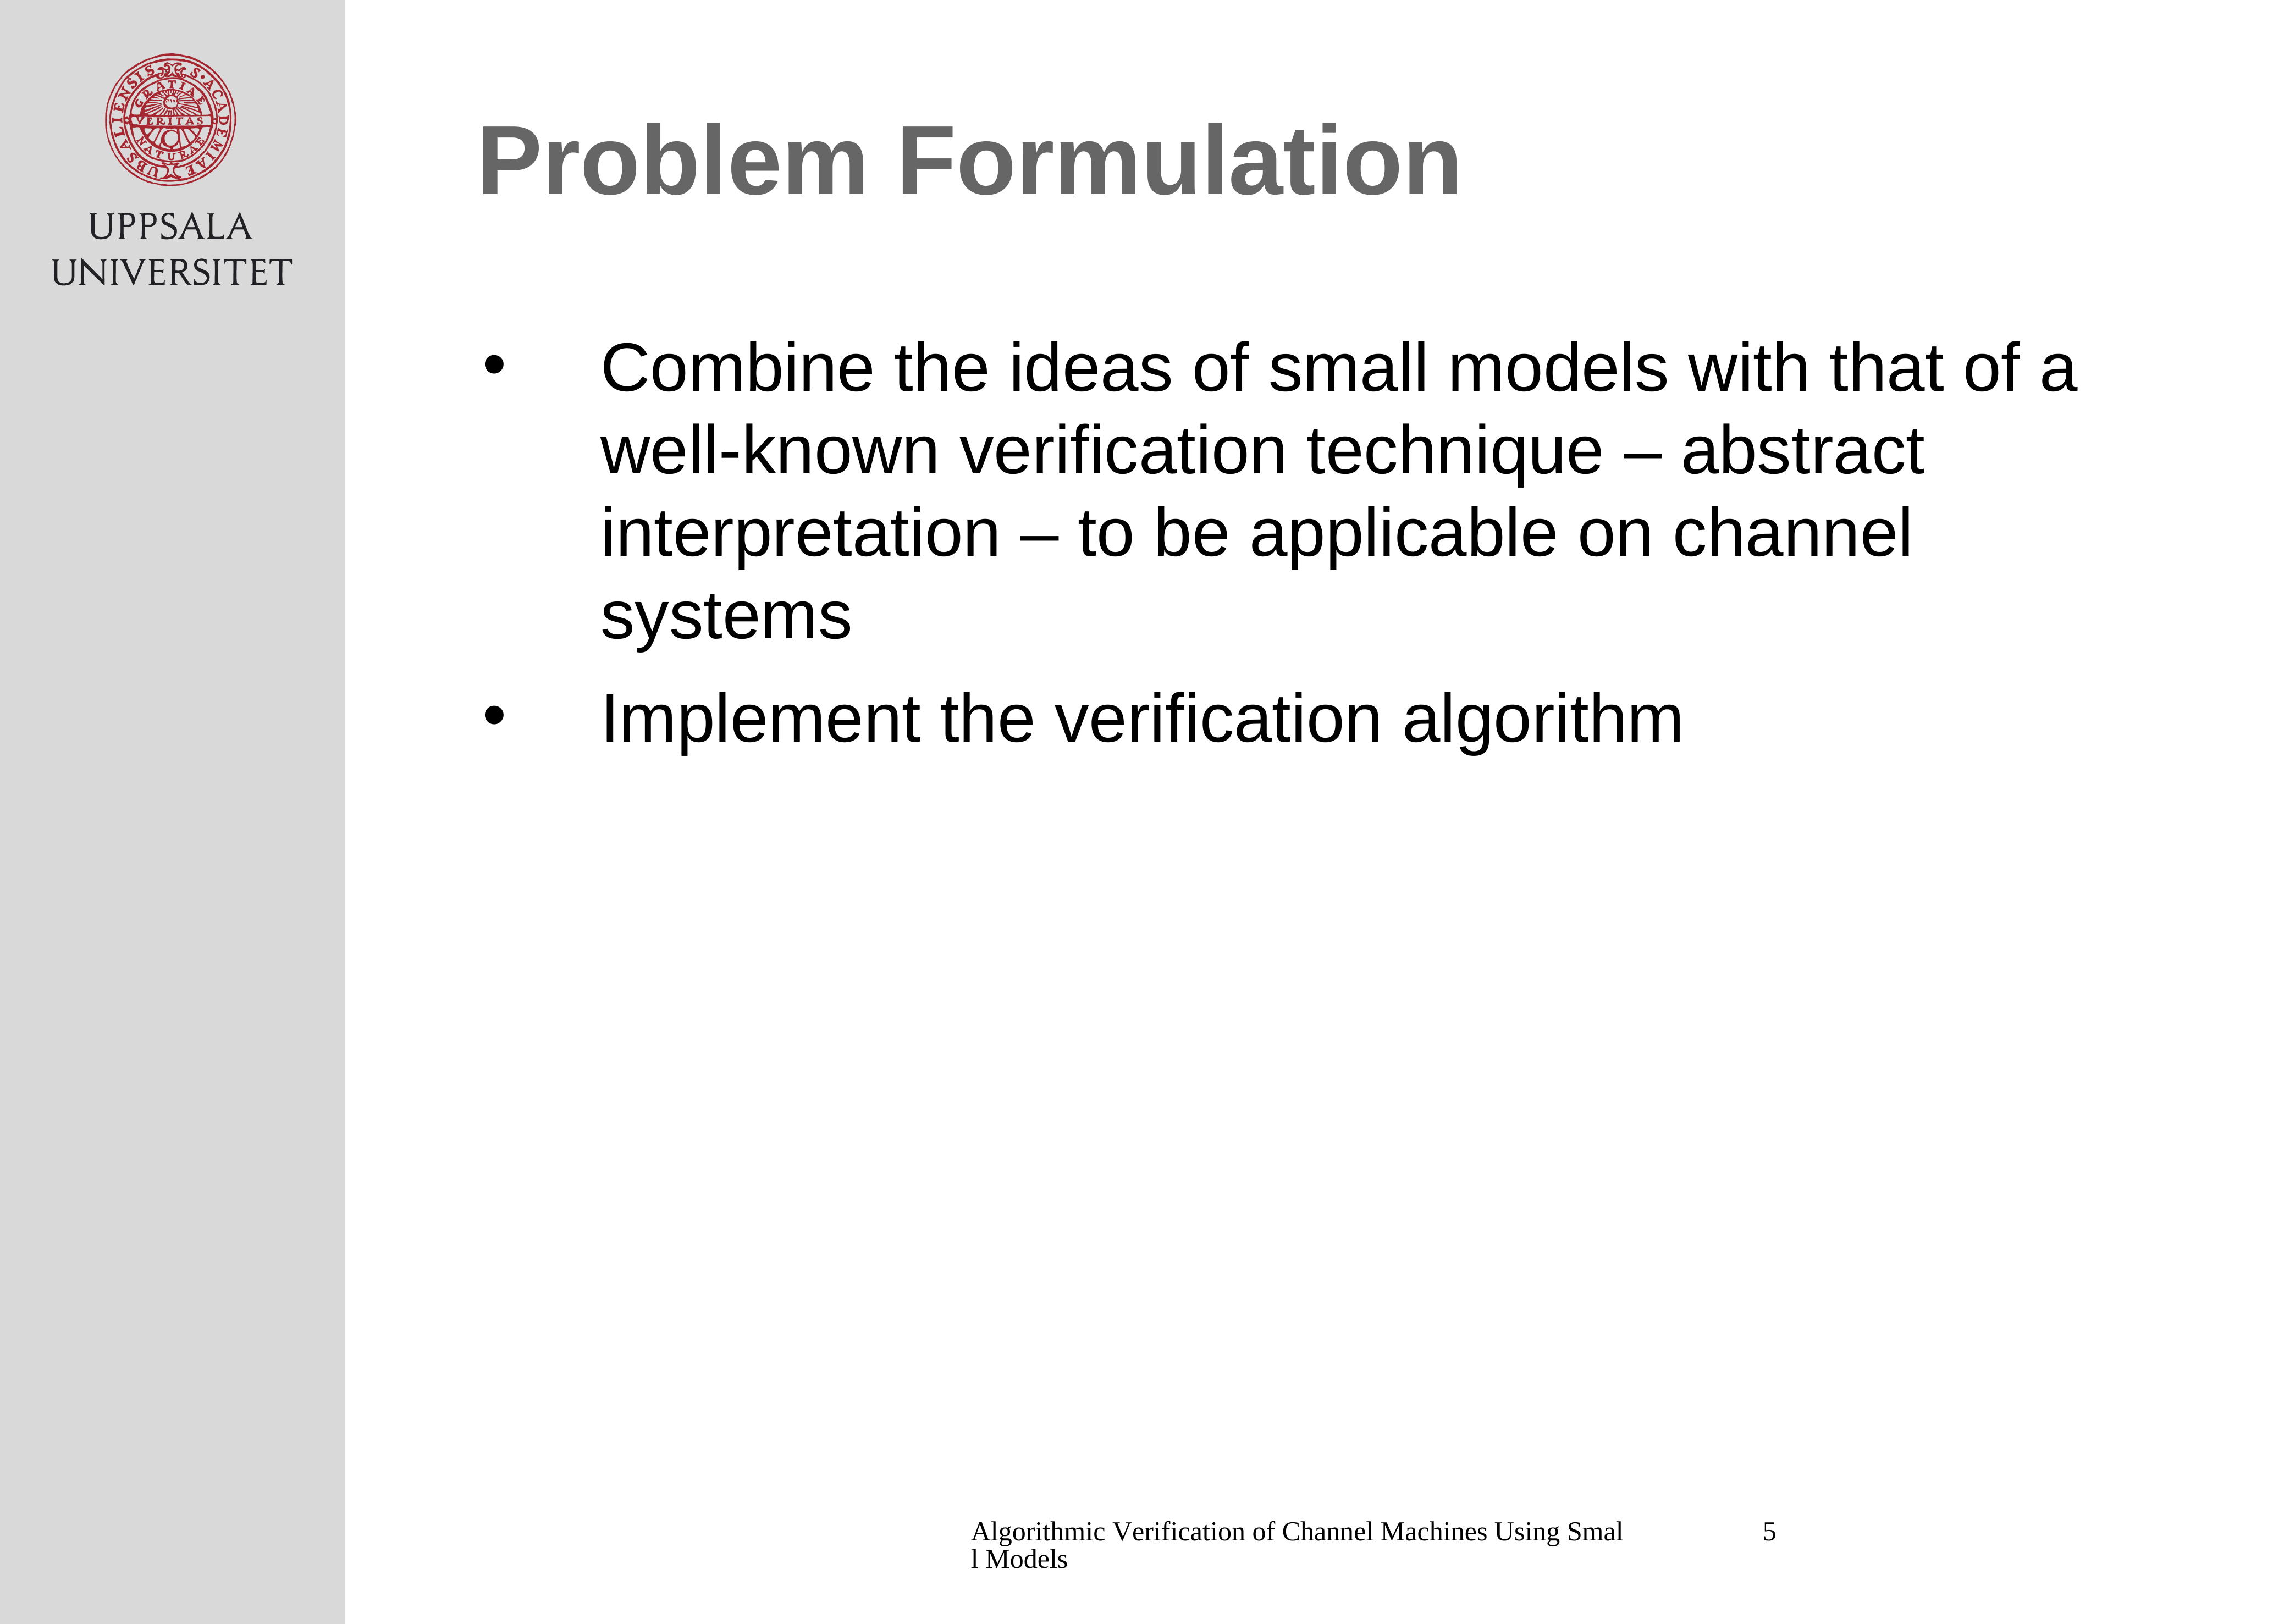

# Problem Formulation
Combine the ideas of small models with that of a well-known verification technique – abstract interpretation – to be applicable on channel systems
Implement the verification algorithm
Algorithmic Verification of Channel Machines Using Small Models
5